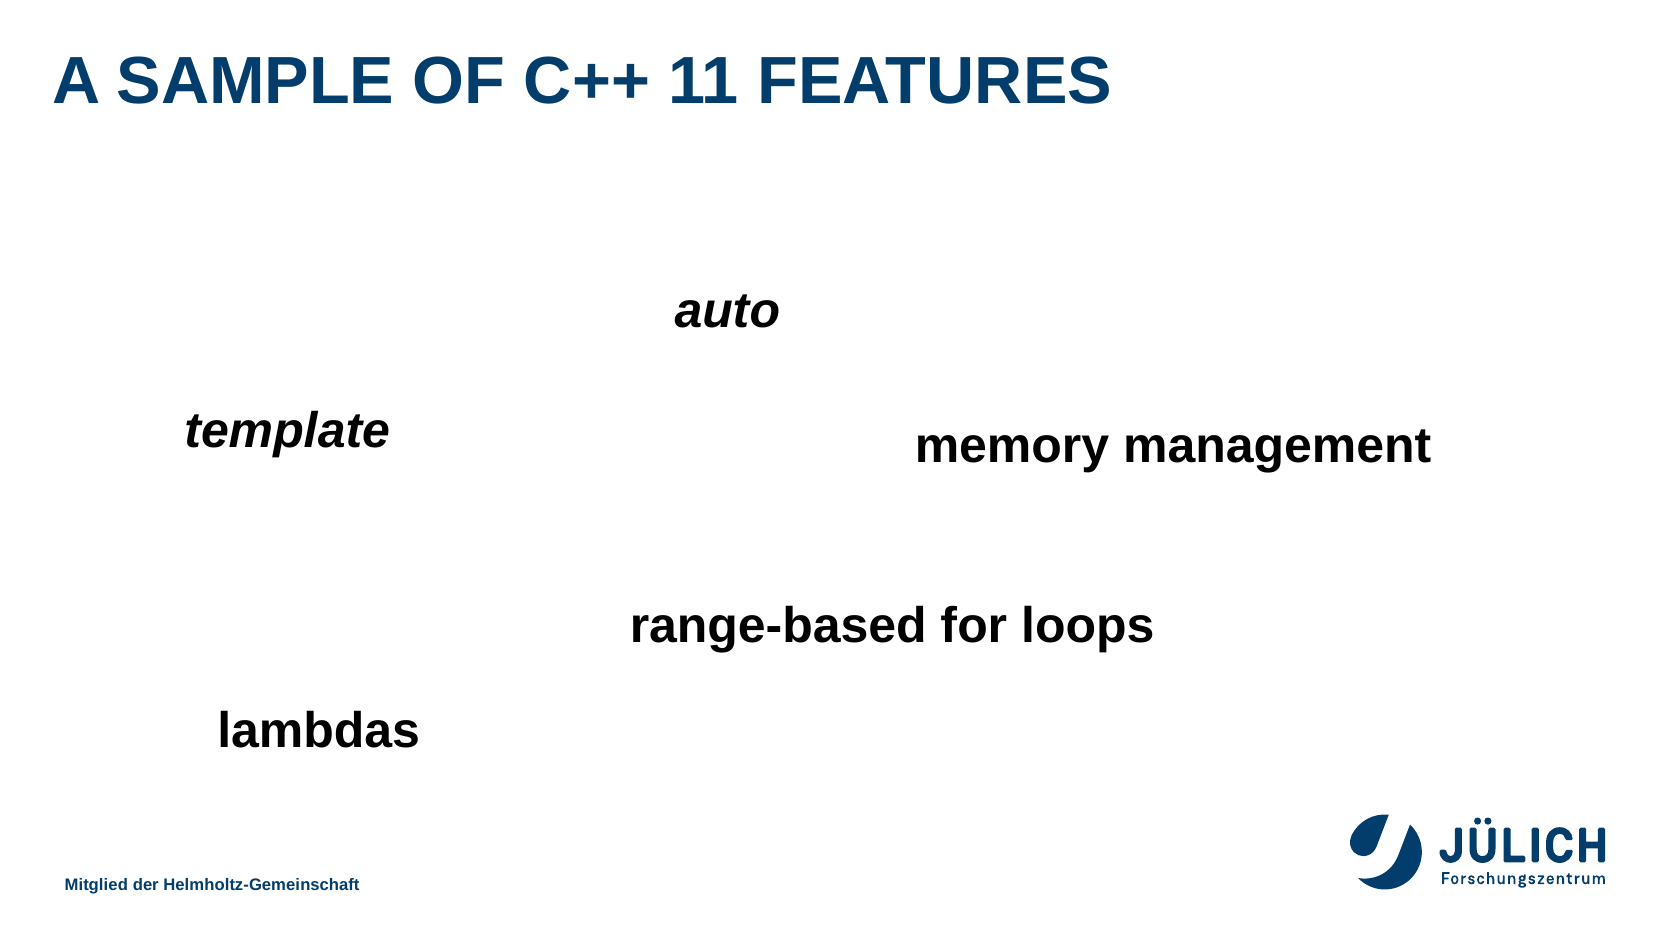

# A Sample of C++ 11 Features
auto
template
memory management
range-based for loops
lambdas